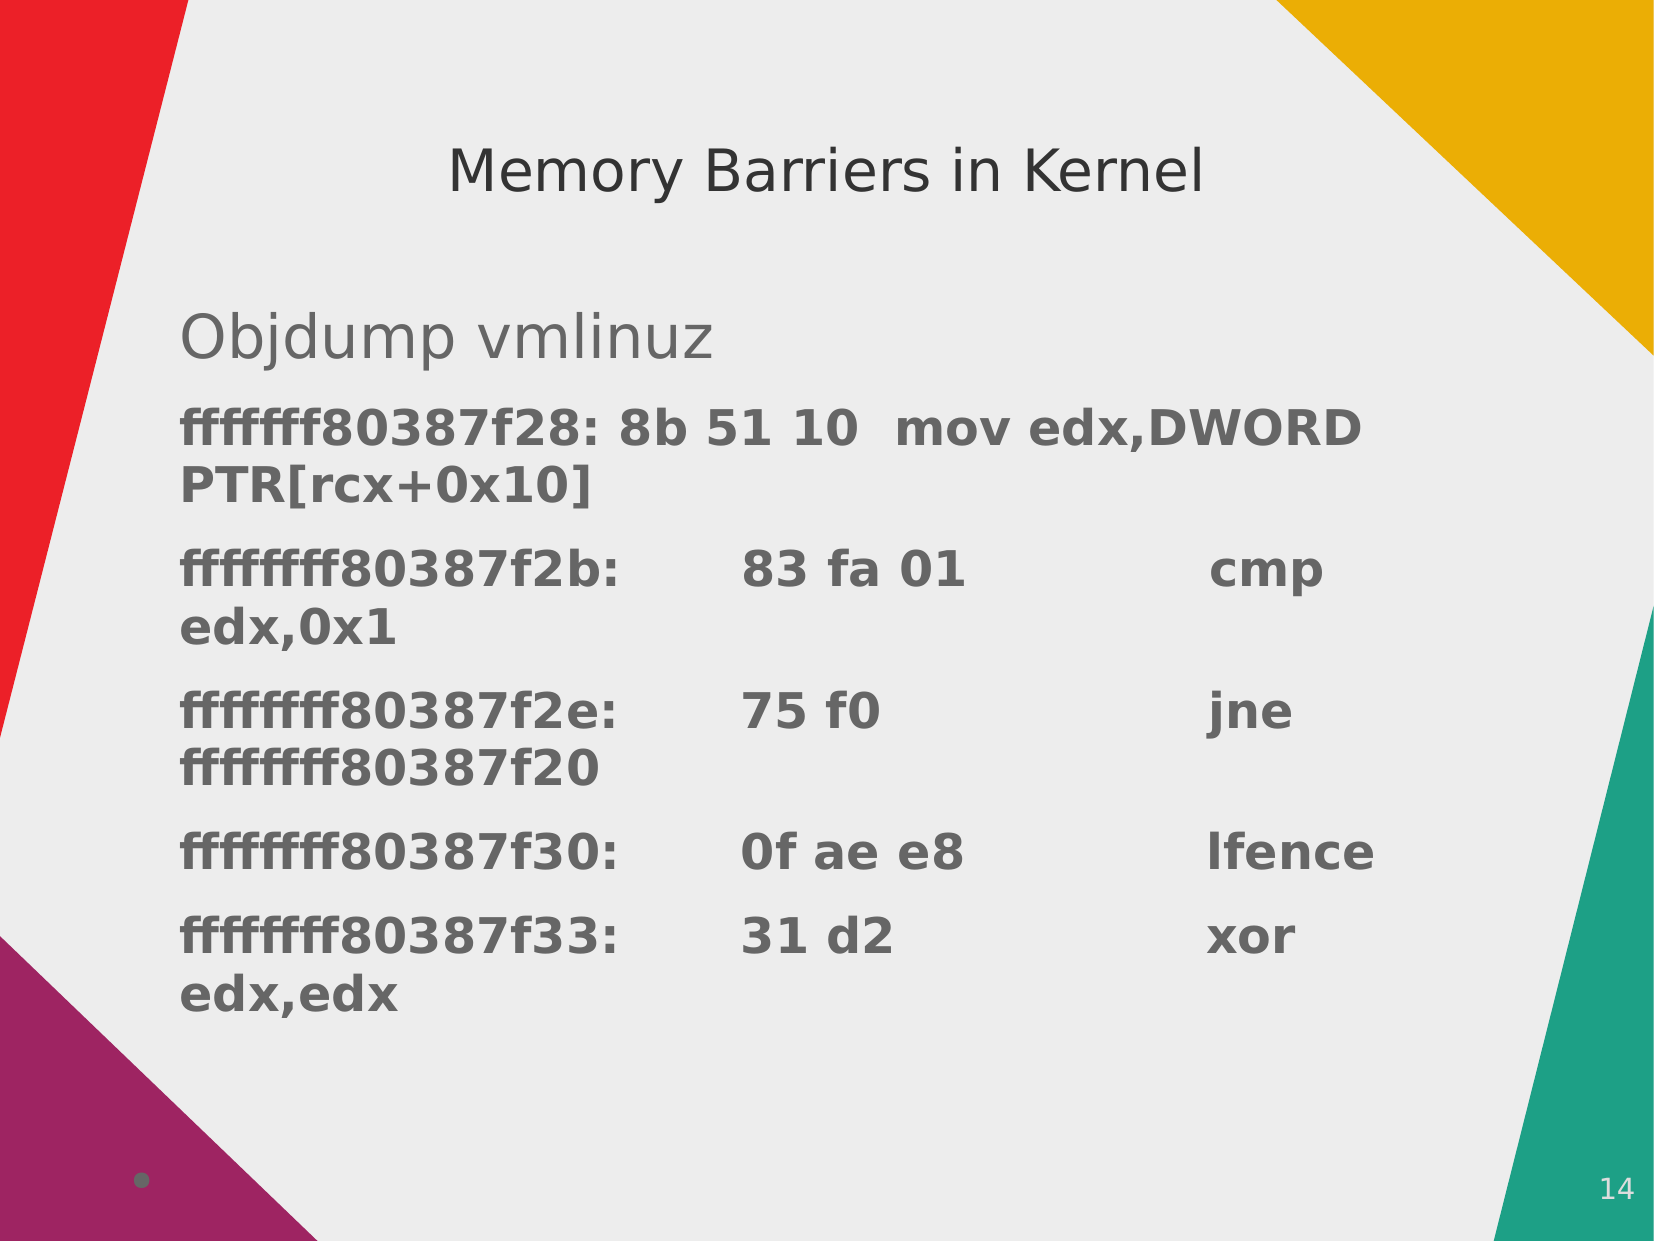

# Memory Barriers in Kernel
Objdump vmlinuz
fffffff80387f28: 8b 51 10 mov edx,DWORD PTR[rcx+0x10]
ffffffff80387f2b: 83 fa 01 cmp edx,0x1
ffffffff80387f2e: 75 f0 jne ffffffff80387f20
ffffffff80387f30: 0f ae e8 lfence
ffffffff80387f33: 31 d2 xor edx,edx
14